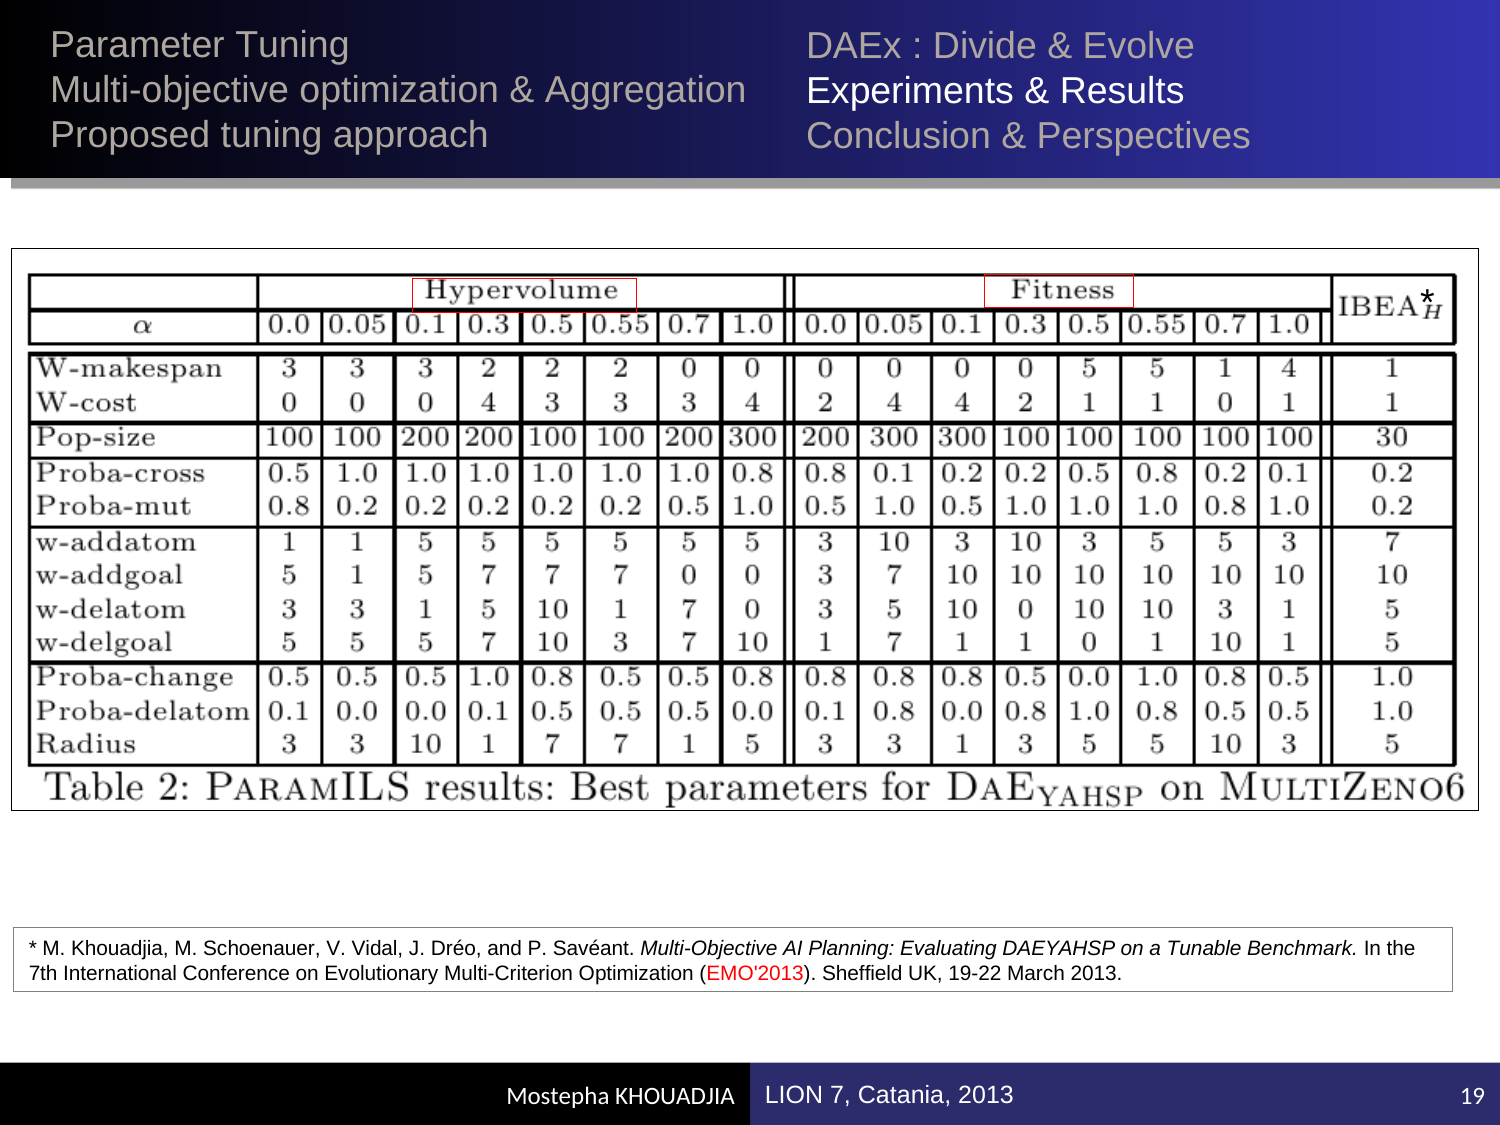

Parameter Tuning
Multi-objective optimization & Aggregation
Proposed tuning approach
DAEx : Divide & Evolve
Experiments & Results
Conclusion & Perspectives
*
* M. Khouadjia, M. Schoenauer, V. Vidal, J. Dréo, and P. Savéant. Multi-Objective AI Planning: Evaluating DAEYAHSP on a Tunable Benchmark. In the 7th International Conference on Evolutionary Multi-Criterion Optimization (EMO'2013). Sheffield UK, 19-22 March 2013.
19